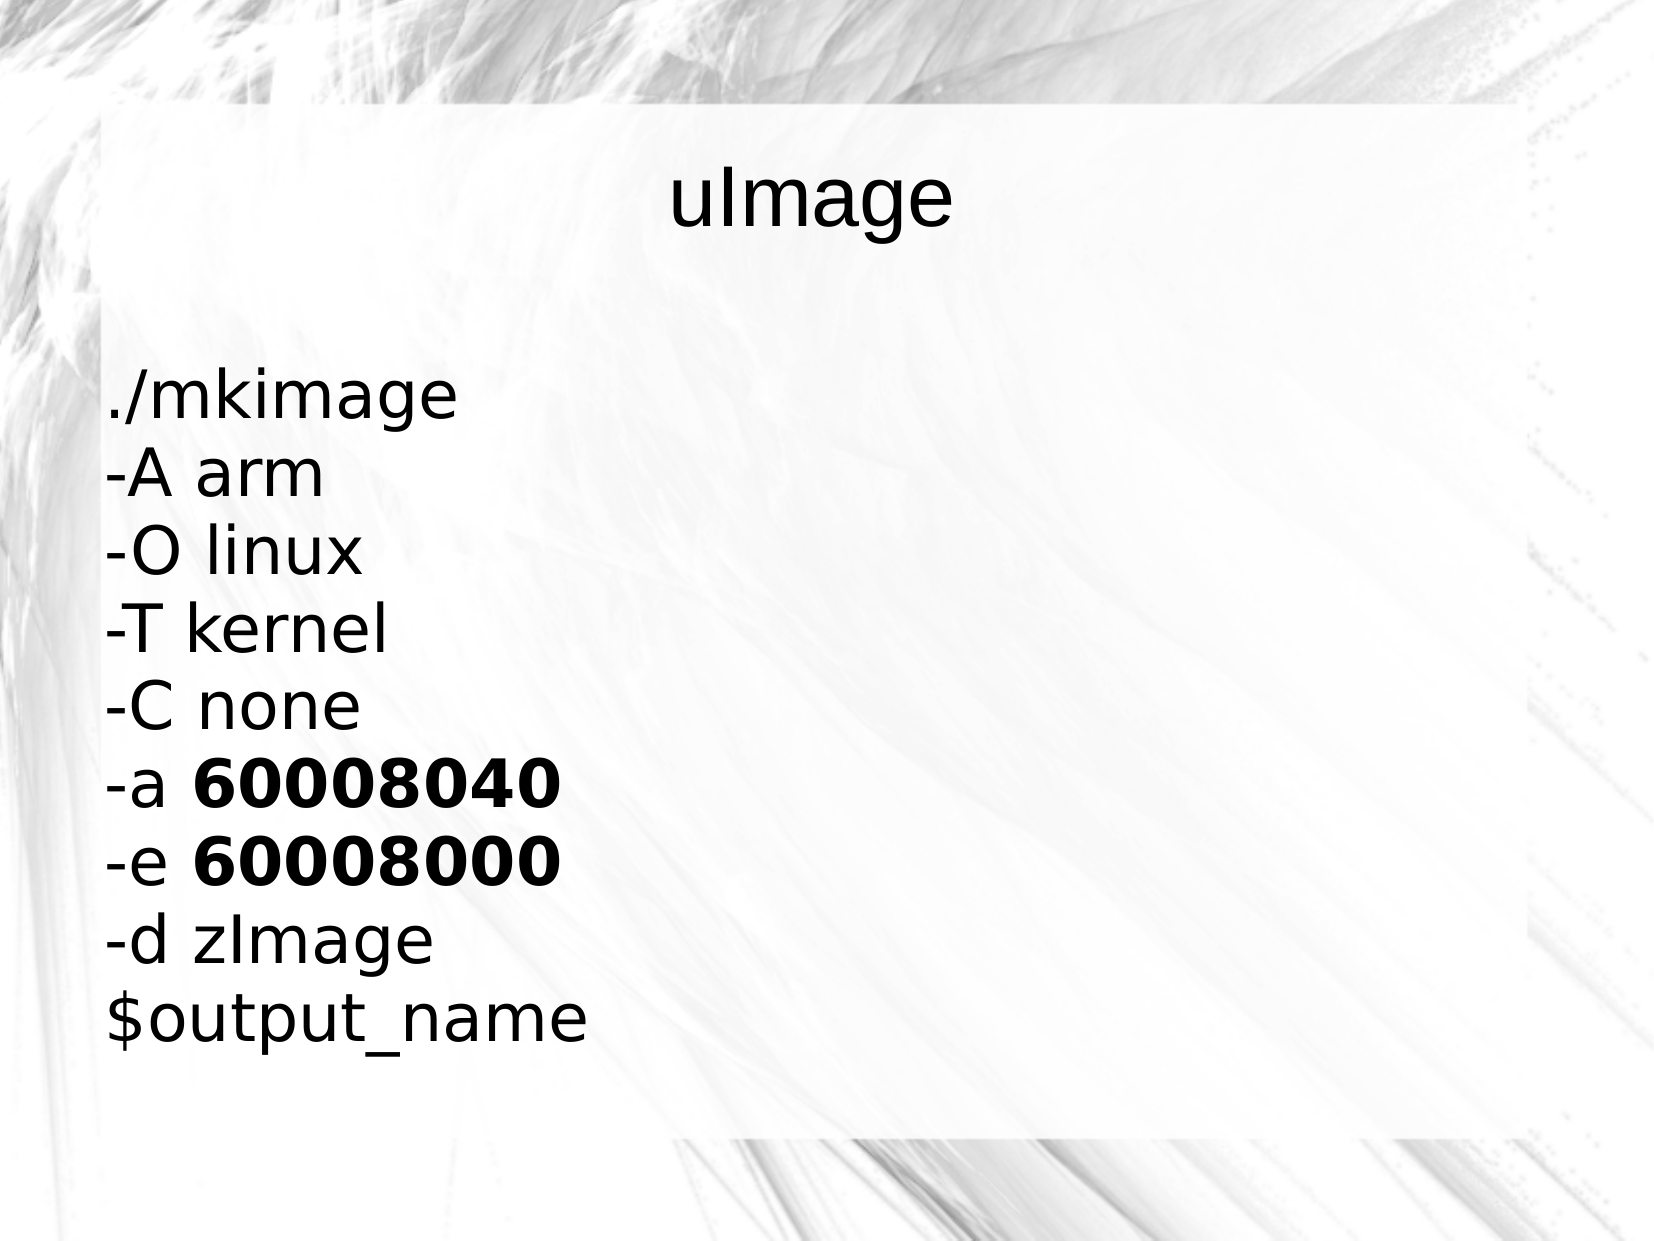

# uImage
./mkimage
-A arm
-O linux
-T kernel
-C none
-a 60008040
-e 60008000
-d zImage
$output_name